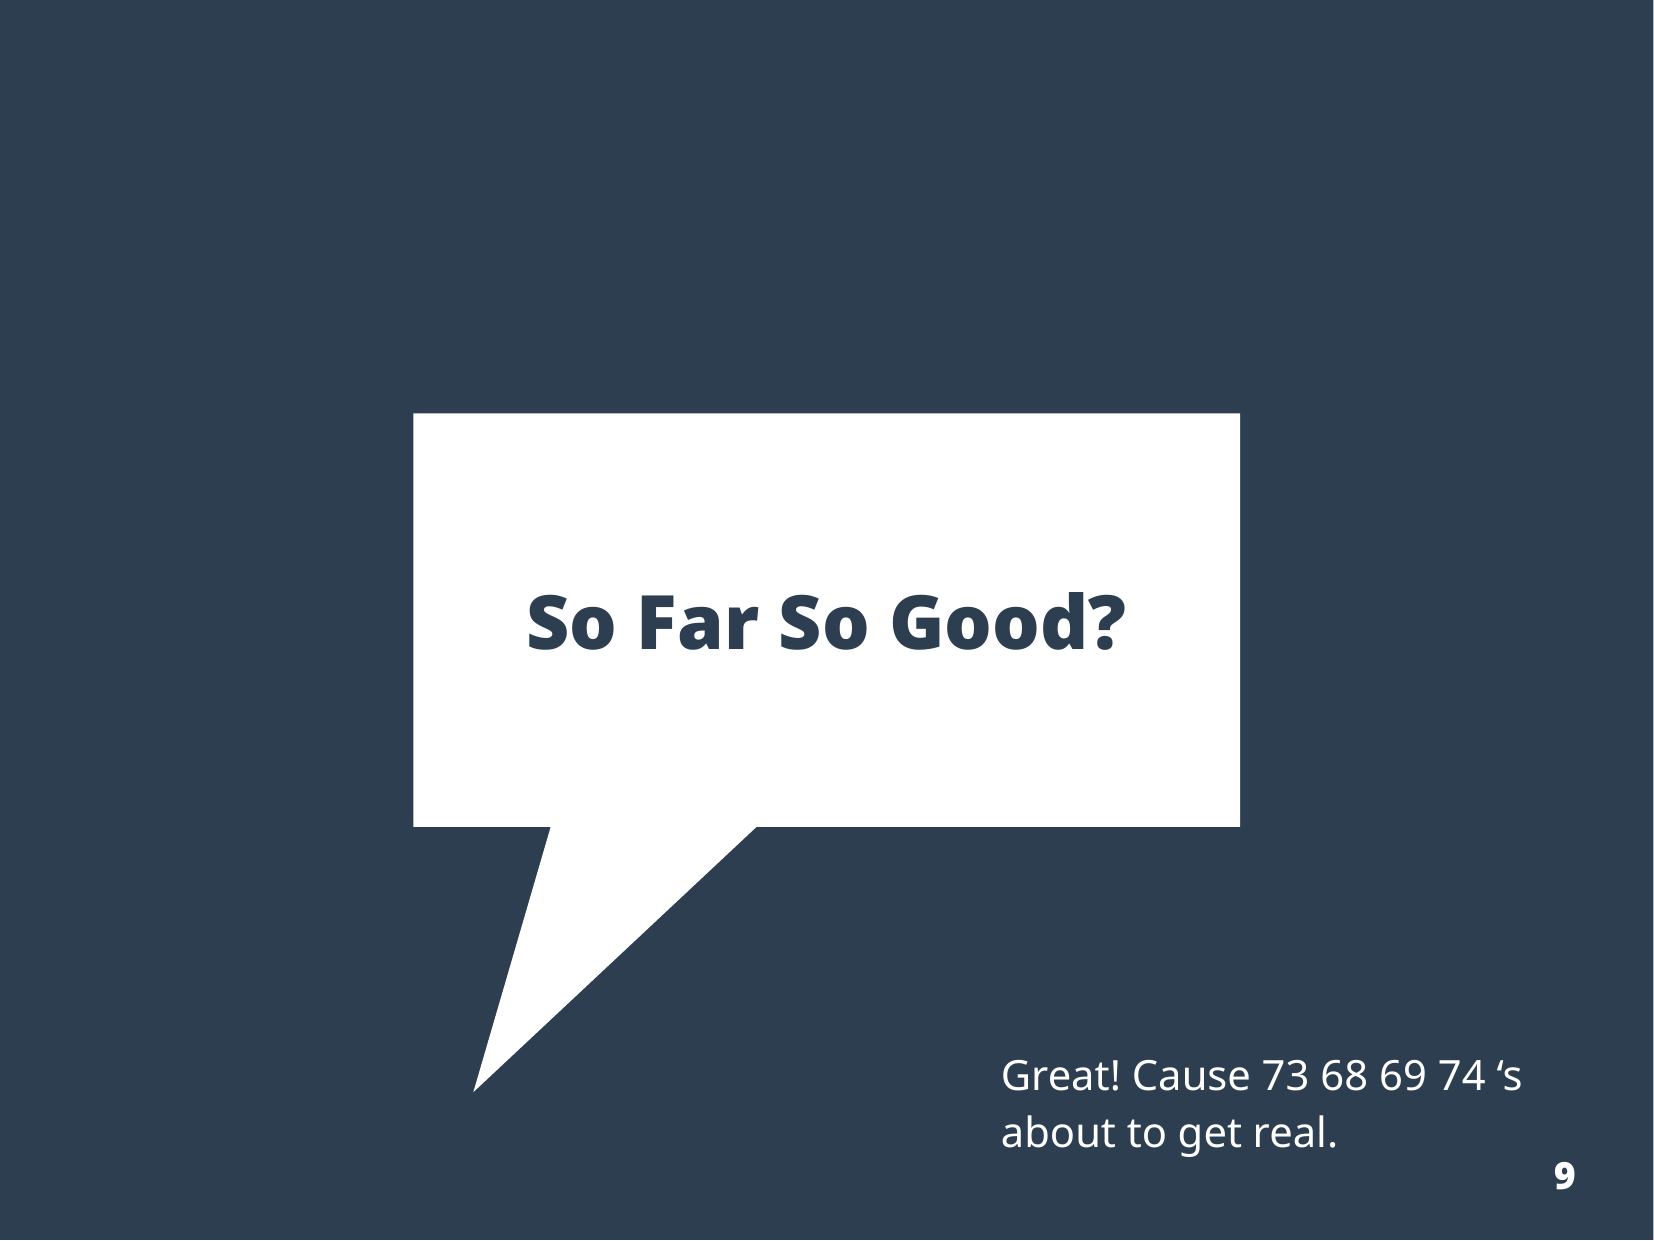

# So Far So Good?
Great! Cause 73 68 69 74 ‘s about to get real.
9